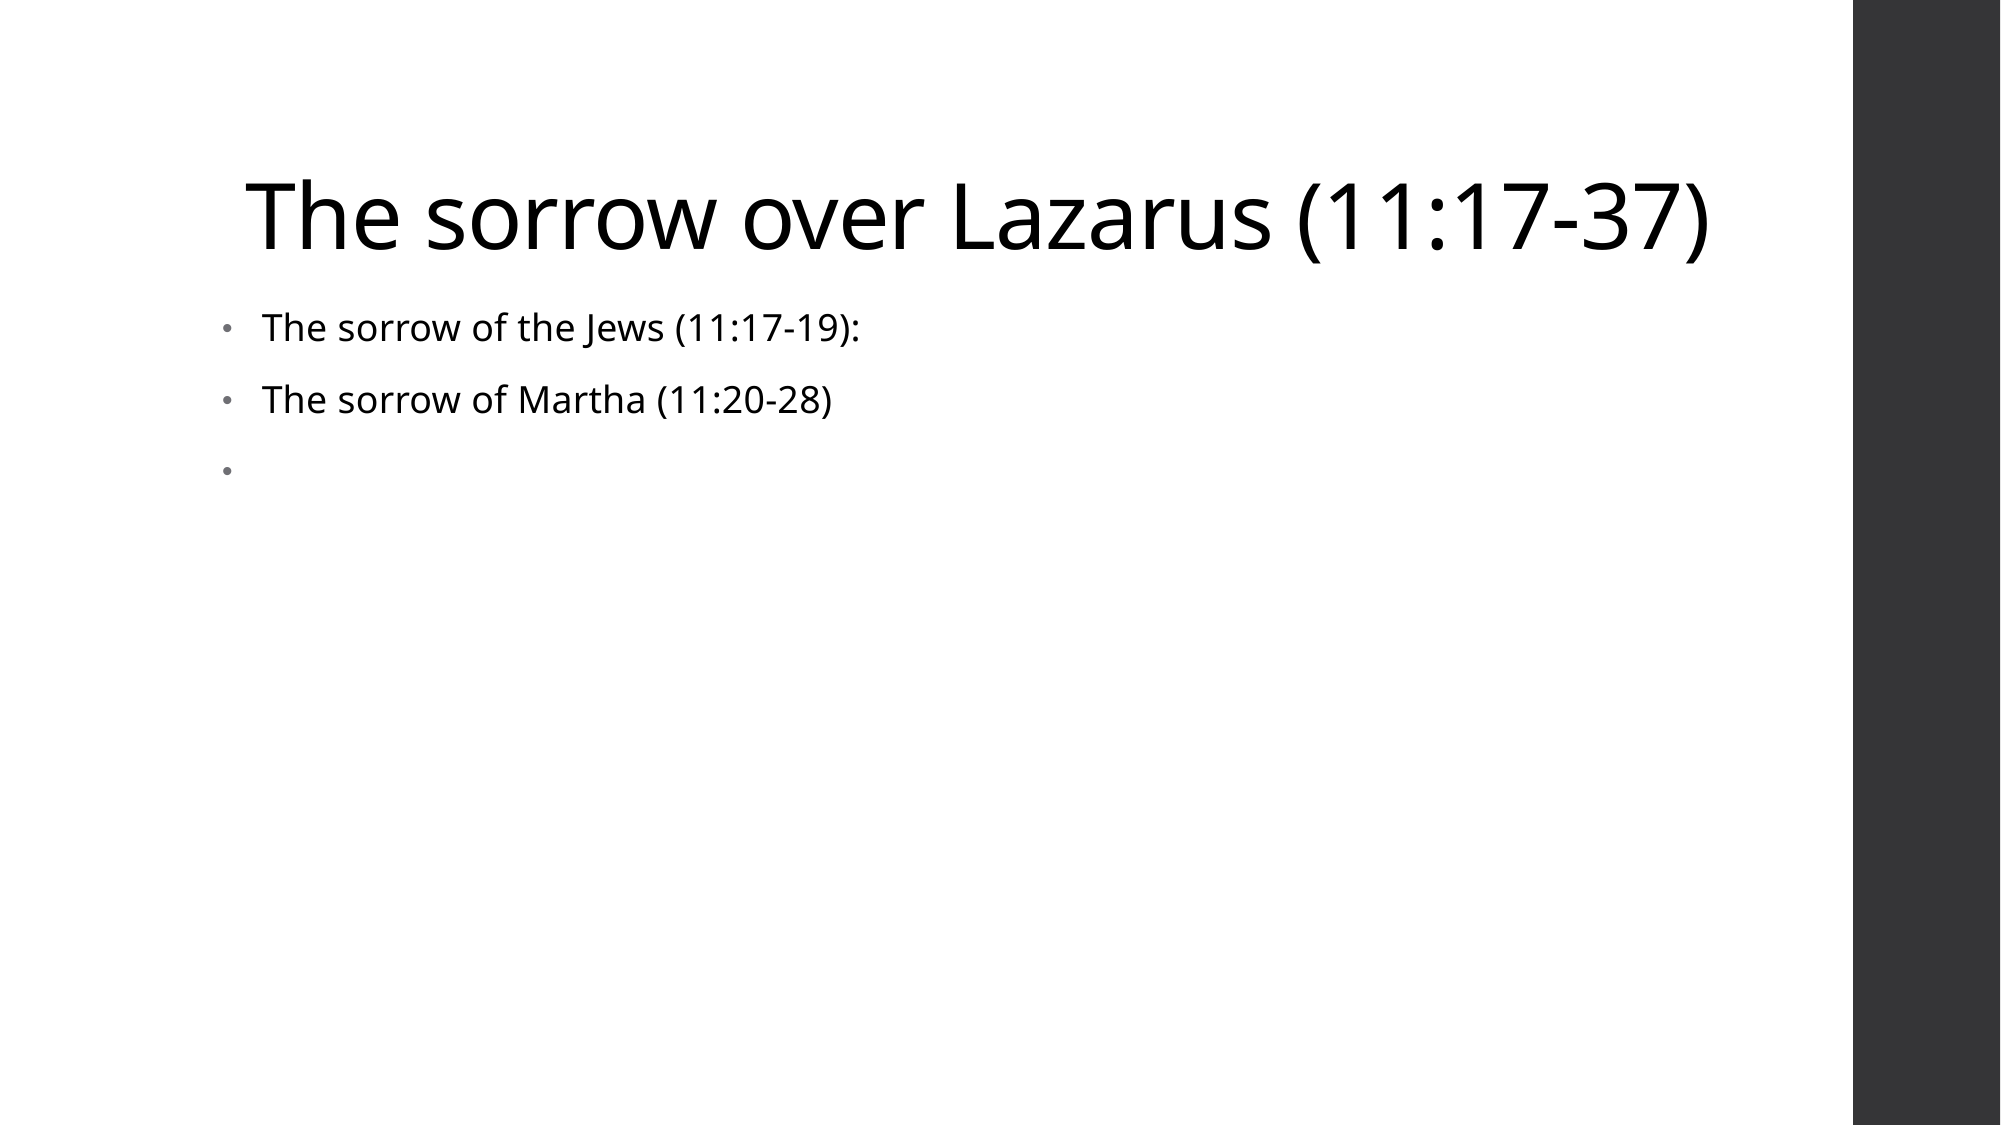

# The sorrow over Lazarus (11:17-37)
 The sorrow of the Jews (11:17-19):
 The sorrow of Martha (11:20-28)